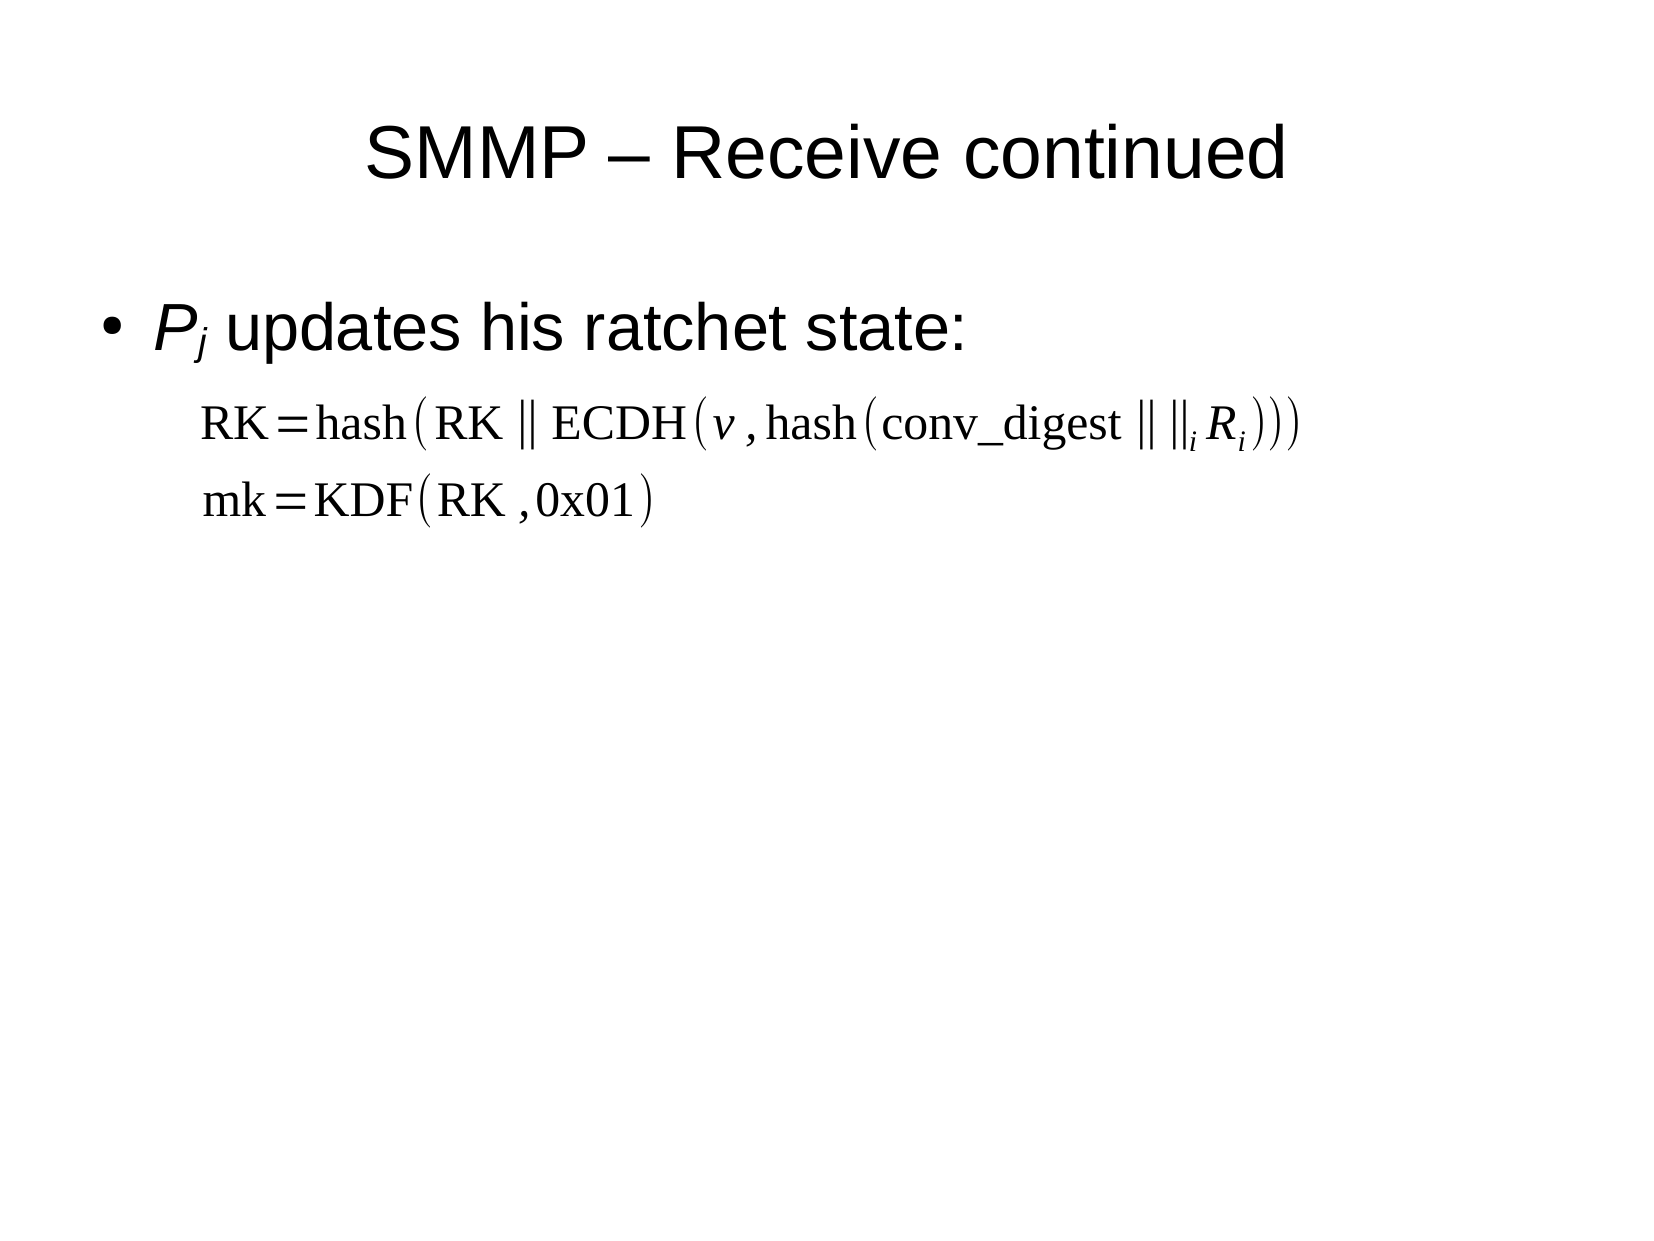

# SMMP – Receive continued
Pj updates his ratchet state: